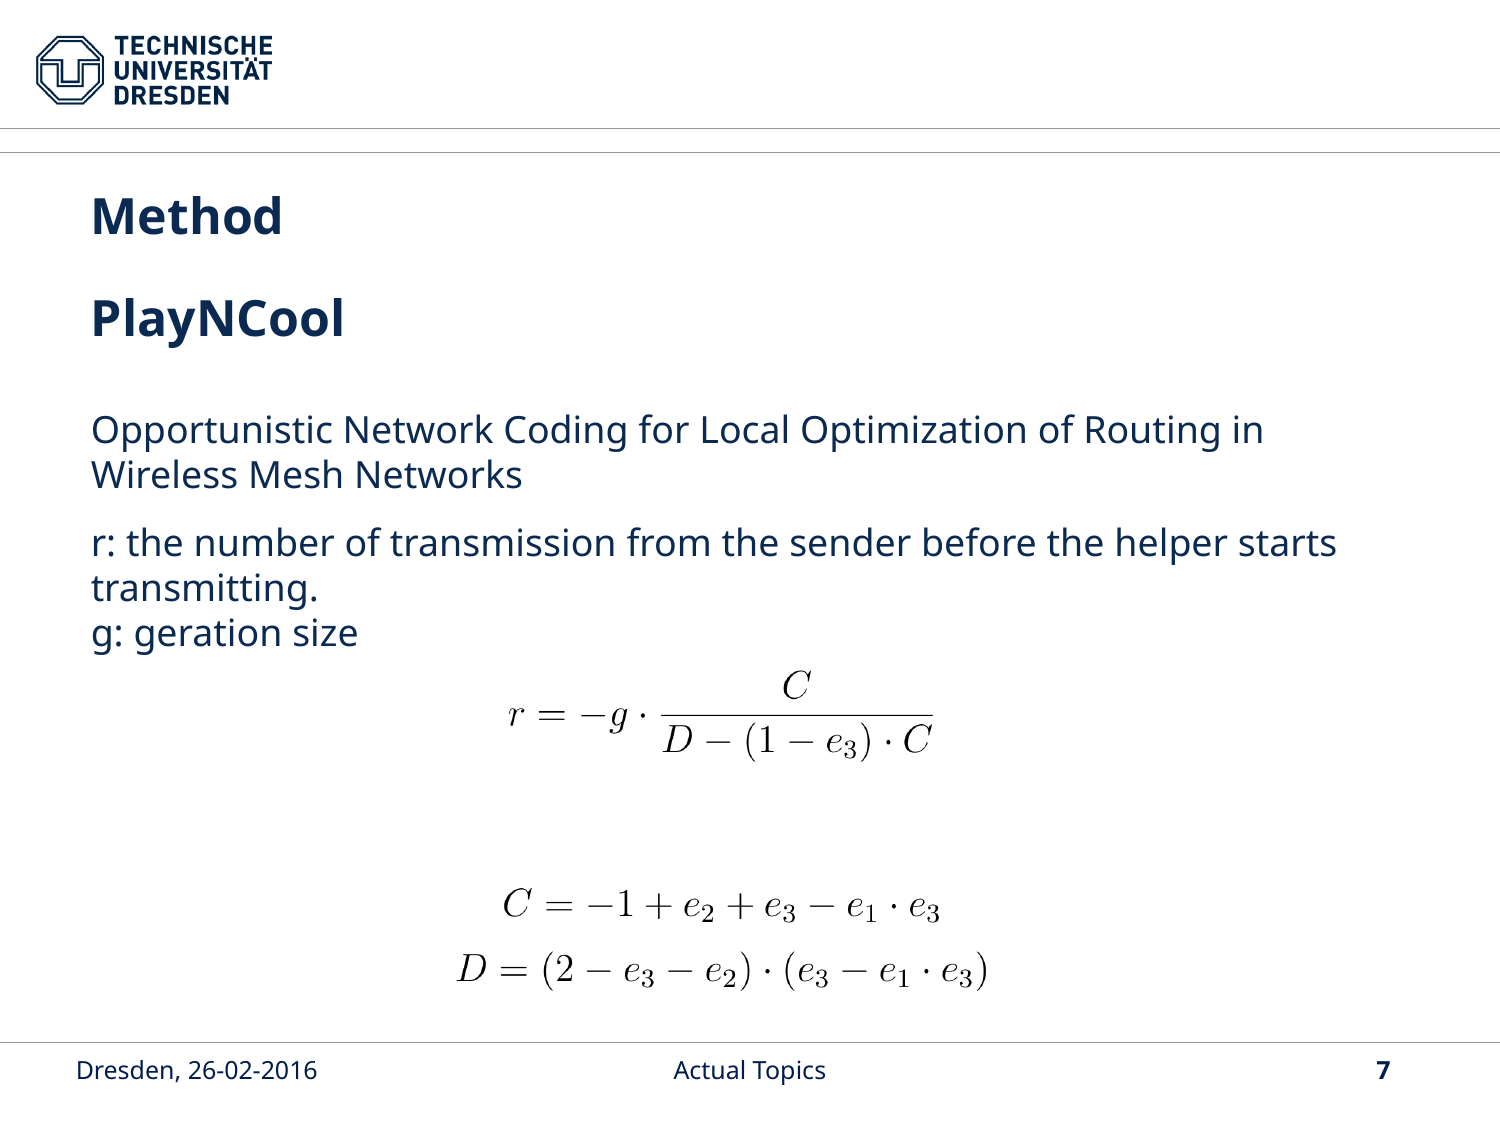

# Method
PlayNCool
Opportunistic Network Coding for Local Optimization of Routing in Wireless Mesh Networks
r: the number of transmission from the sender before the helper starts transmitting.
g: geration size
Actual Topics
7